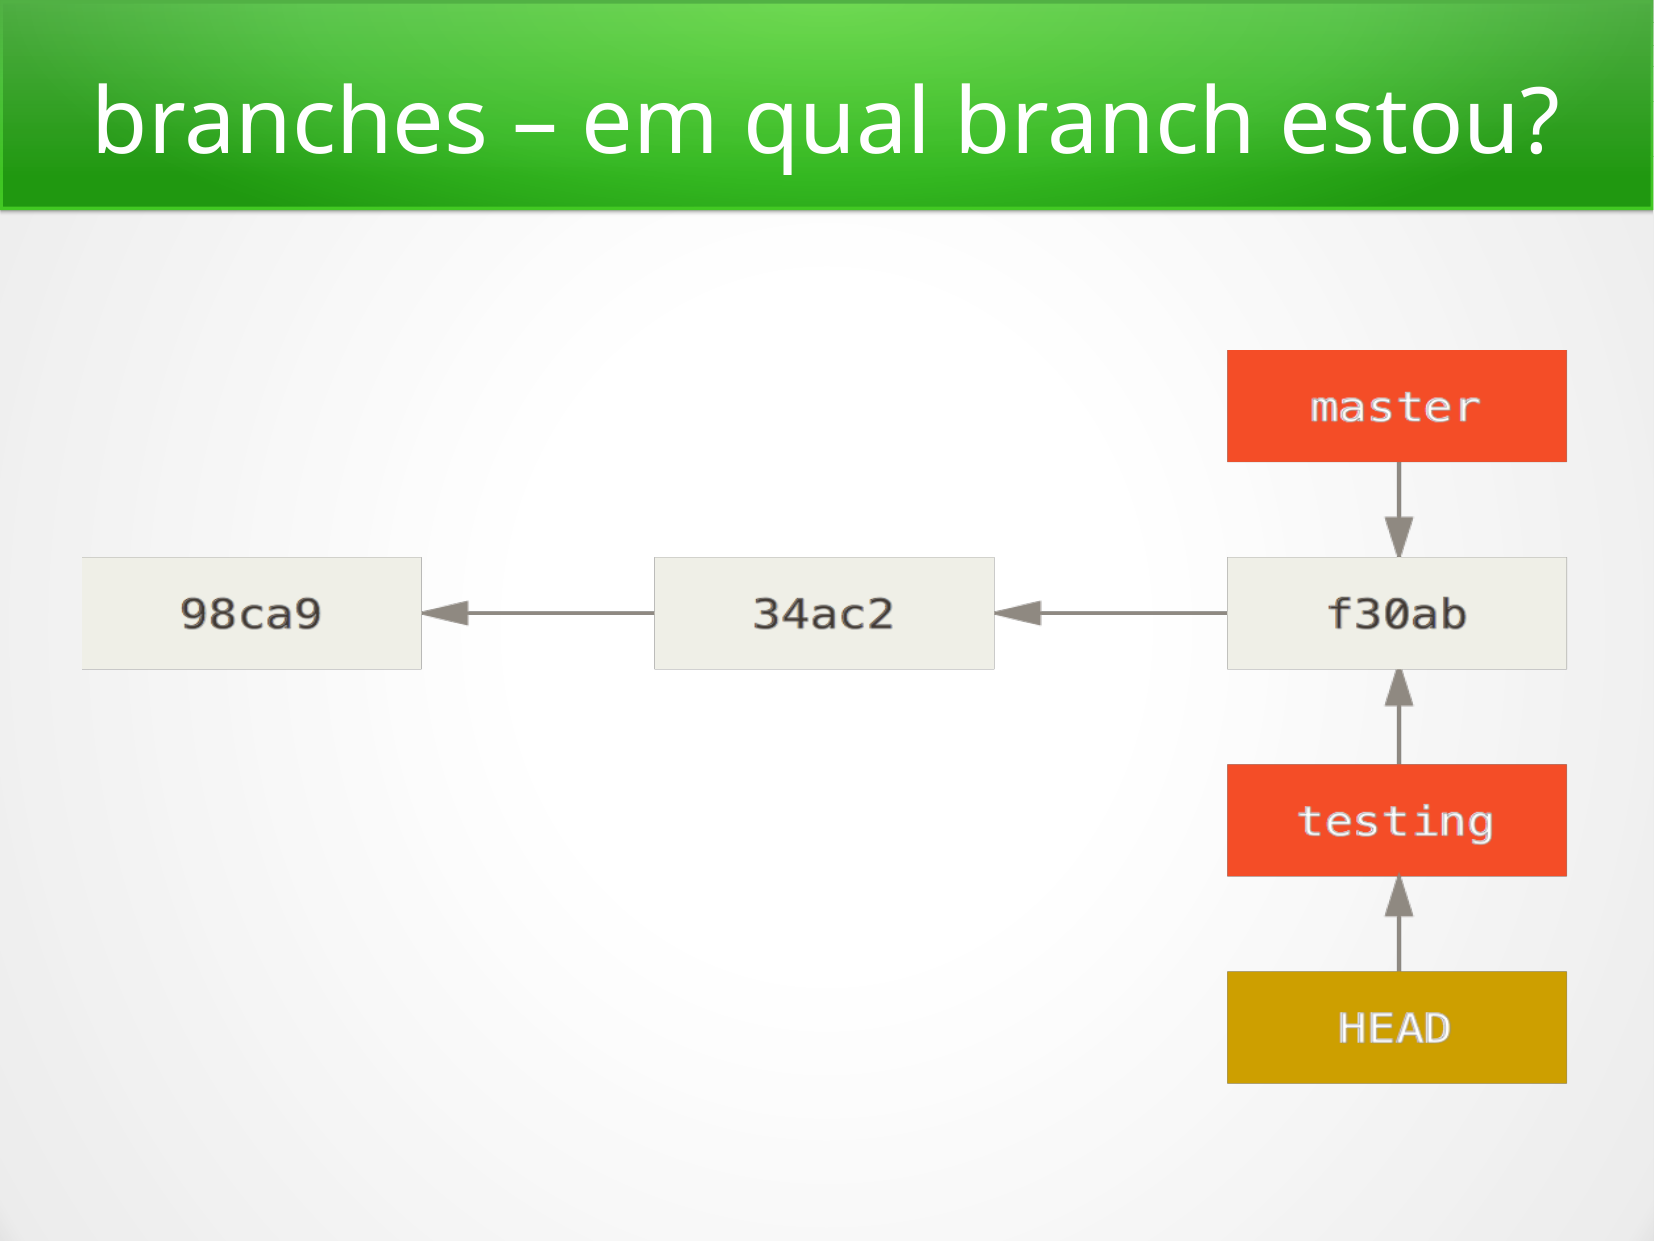

# branches – em qual branch estou?